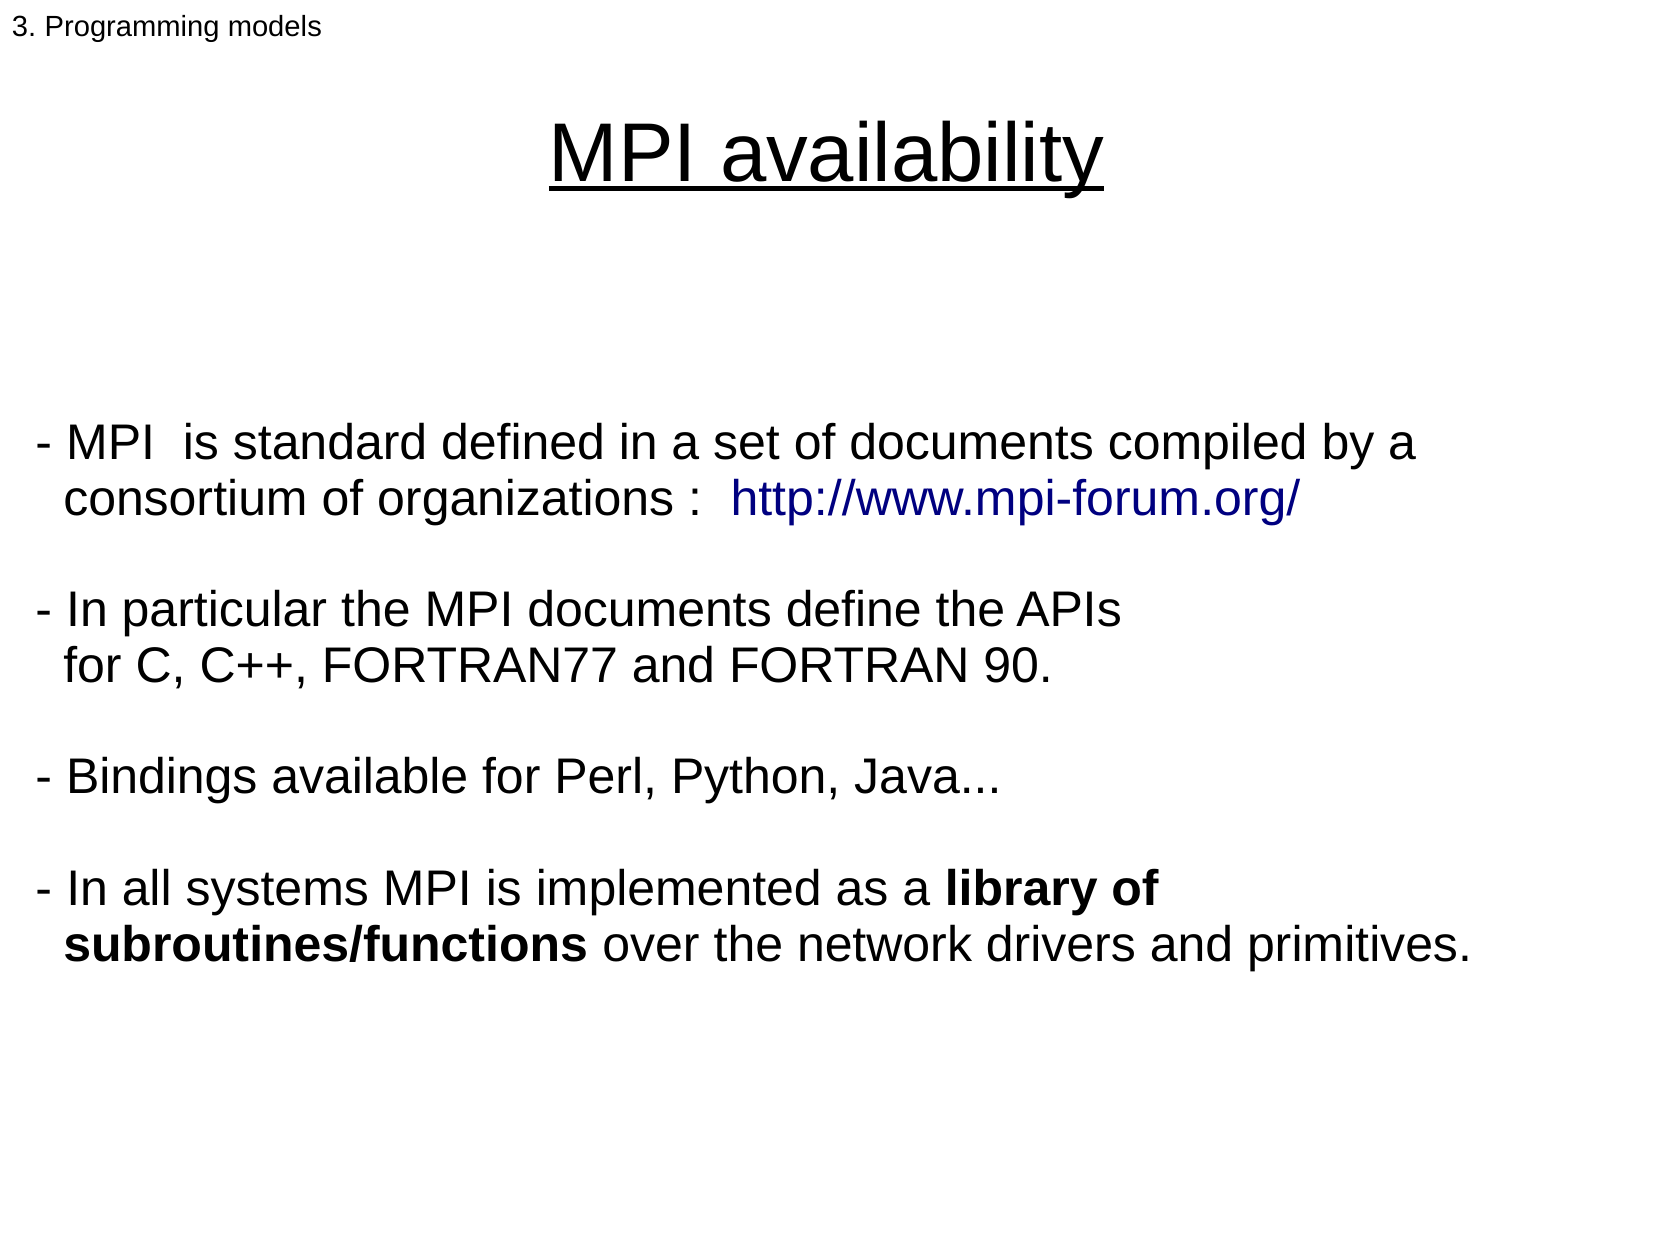

3. Programming models
# MPI availability
- MPI is standard defined in a set of documents compiled by a
 consortium of organizations : http://www.mpi-forum.org/
- In particular the MPI documents define the APIs
 for C, C++, FORTRAN77 and FORTRAN 90.
- Bindings available for Perl, Python, Java...
- In all systems MPI is implemented as a library of
 subroutines/functions over the network drivers and primitives.